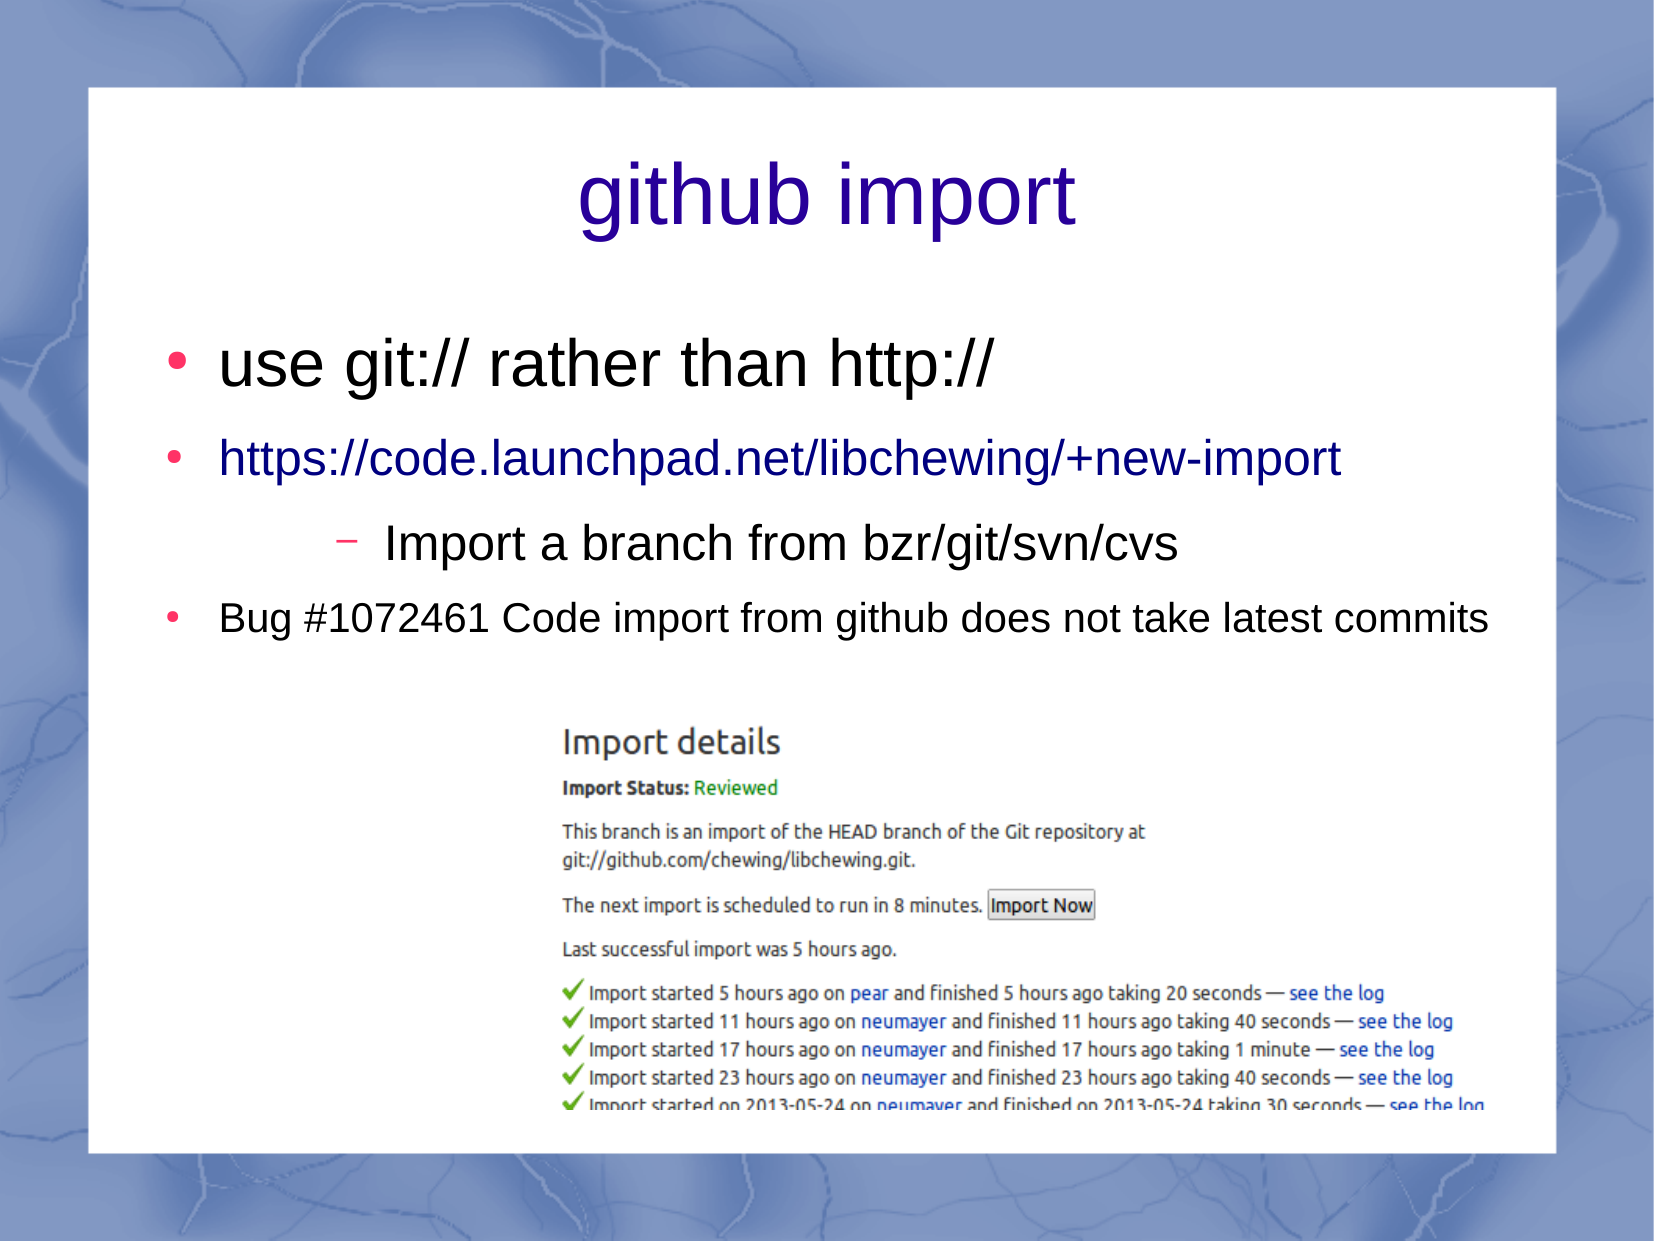

# github import
use git:// rather than http://
https://code.launchpad.net/libchewing/+new-import
Import a branch from bzr/git/svn/cvs
Bug #1072461 Code import from github does not take latest commits